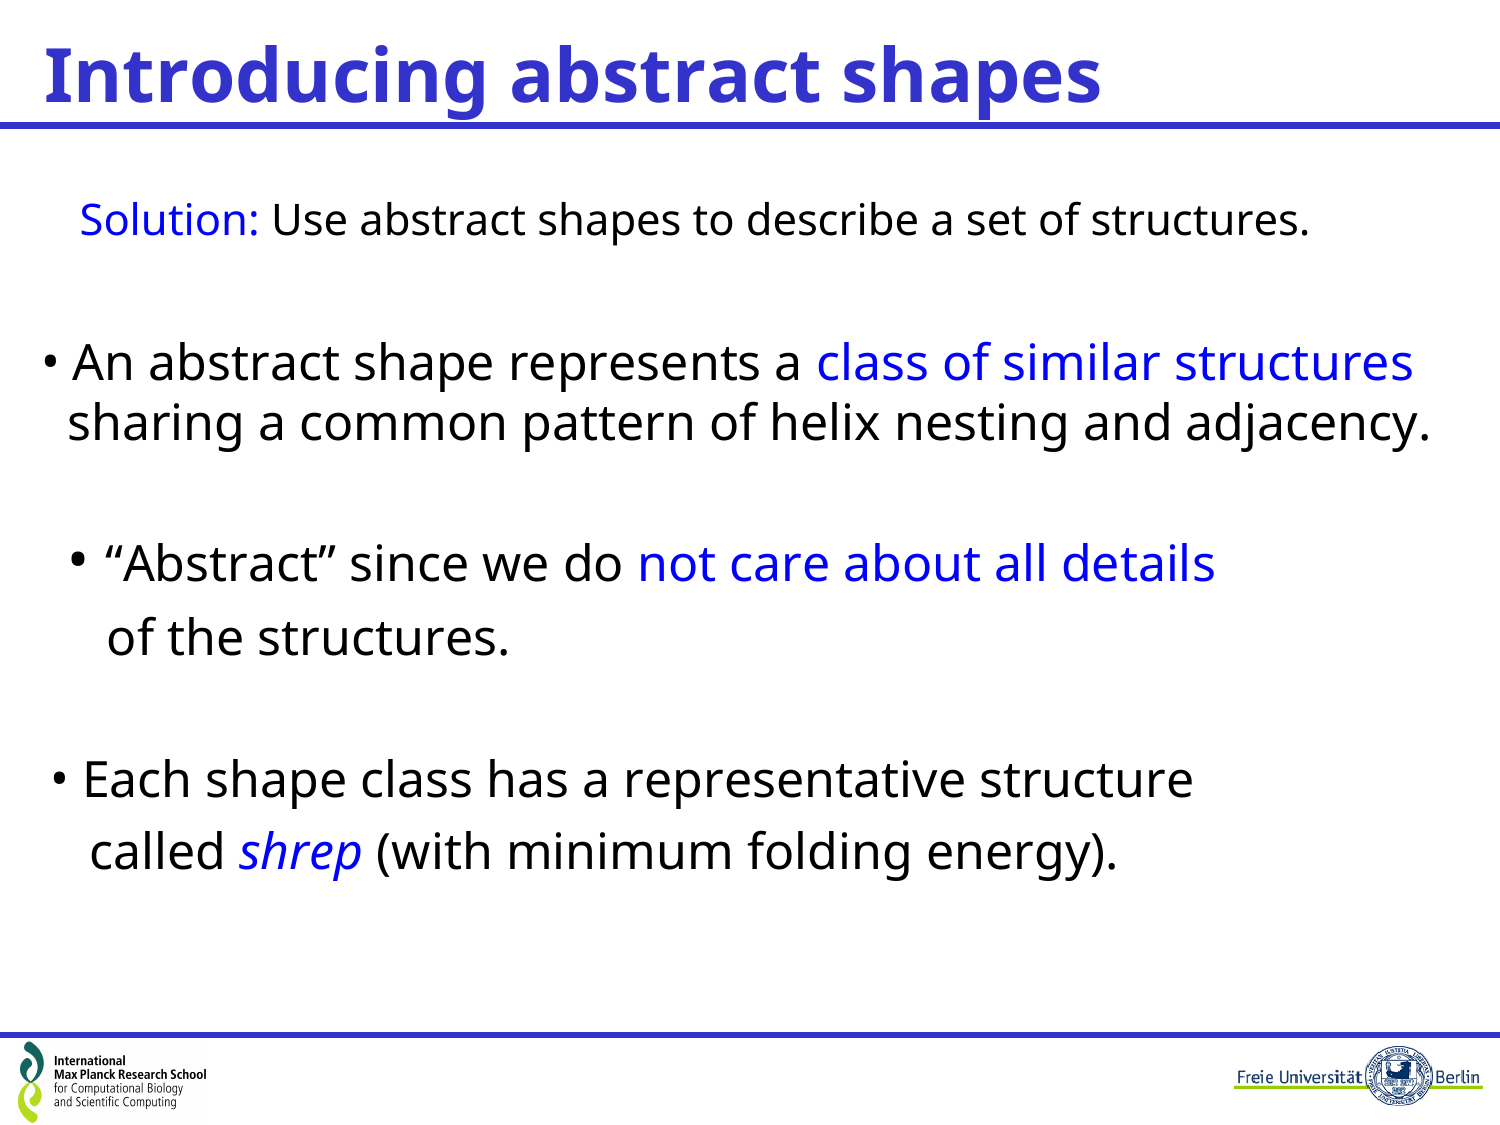

# Introducing abstract shapes
Solution: Use abstract shapes to describe a set of structures.
 An abstract shape represents a class of similar structures
 sharing a common pattern of helix nesting and adjacency.
 “Abstract” since we do not care about all details
 of the structures.
 Each shape class has a representative structure
 called shrep (with minimum folding energy).